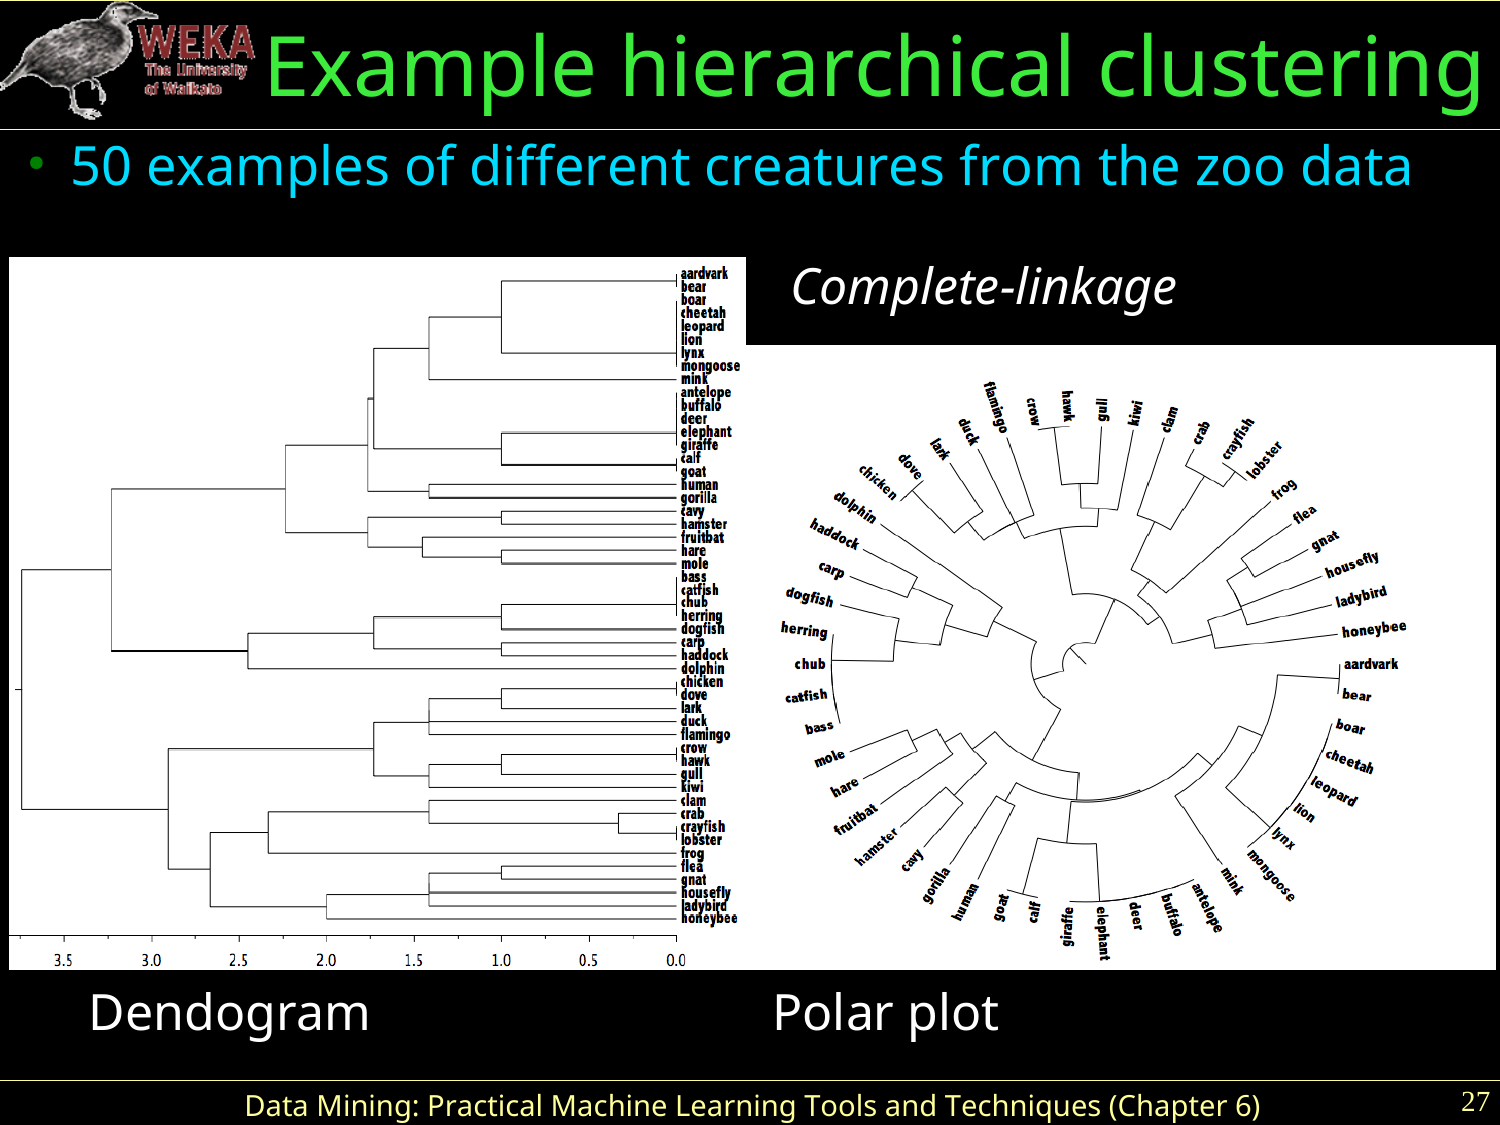

# Example hierarchical clustering
50 examples of different creatures from the zoo data
Complete-linkage
Dendogram
Polar plot
Data Mining: Practical Machine Learning Tools and Techniques (Chapter 6)
27